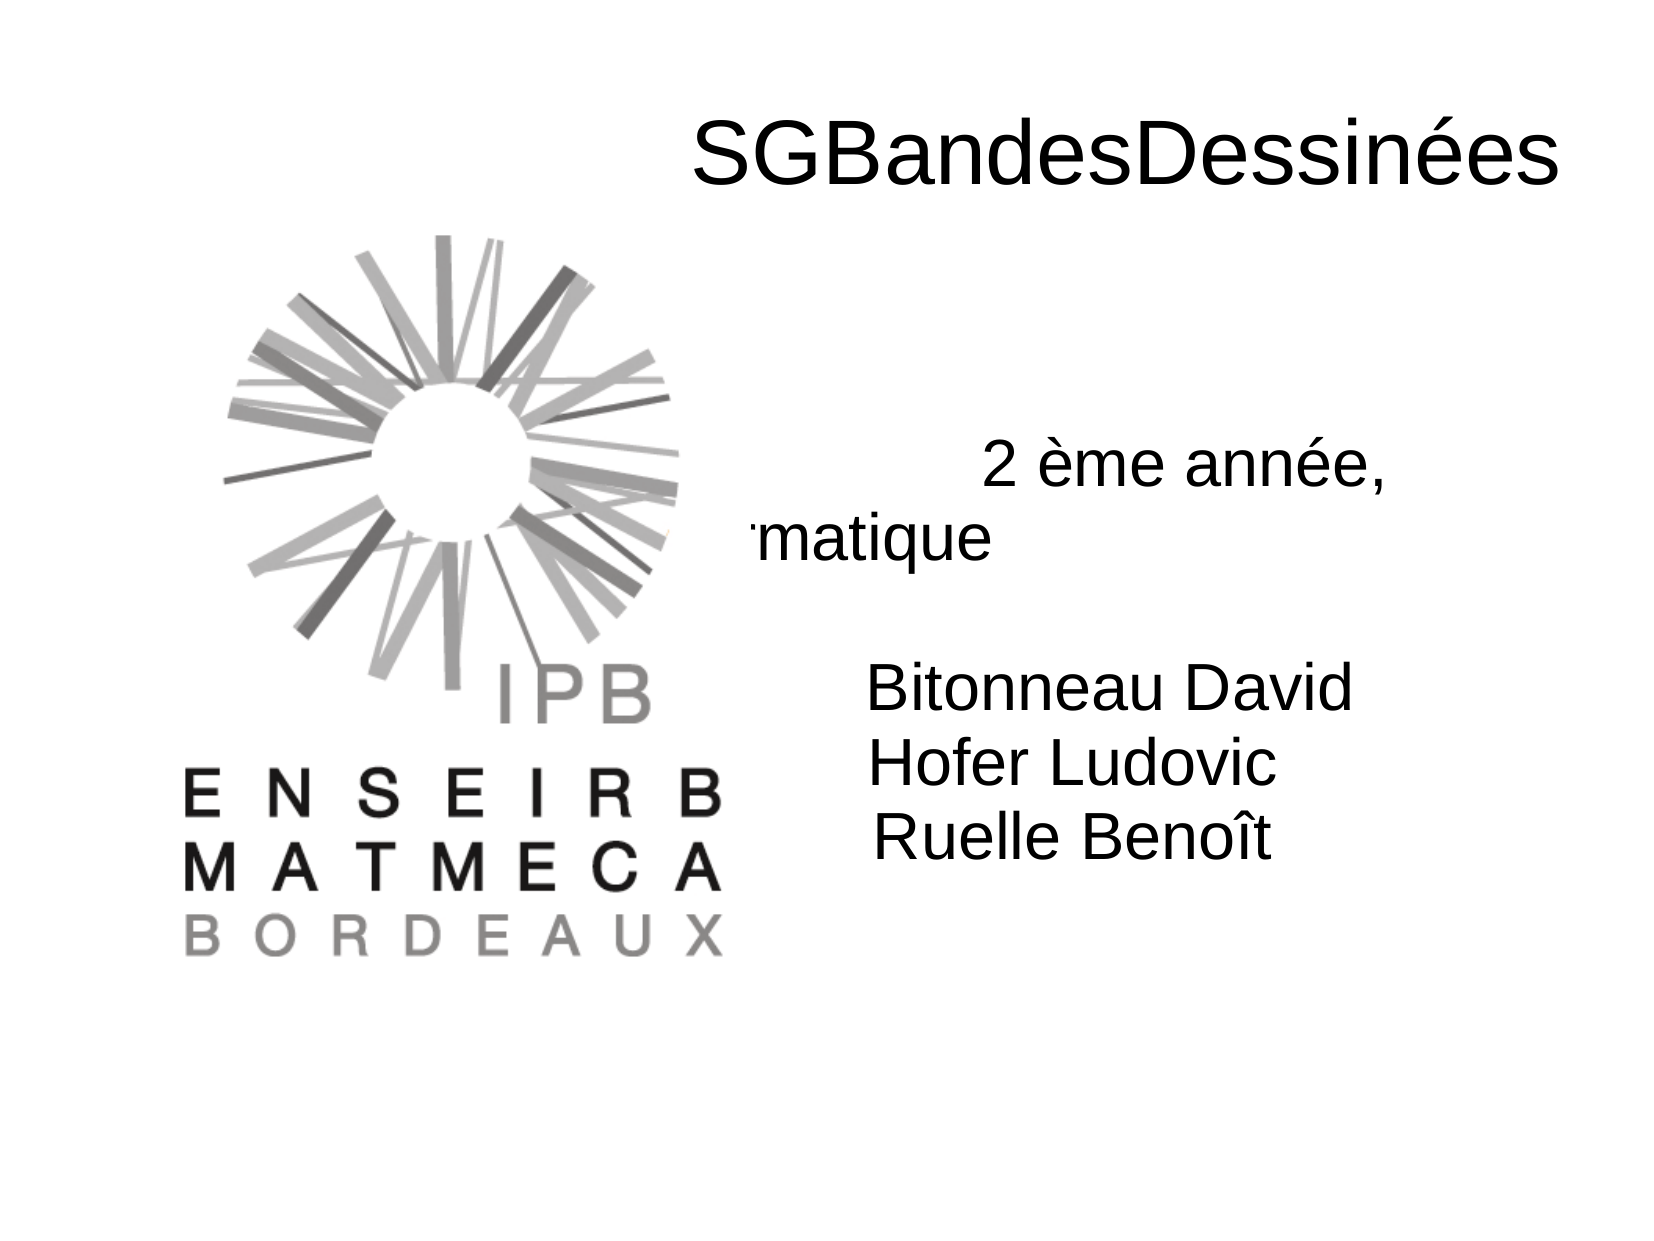

# SGBandesDessinées
										2 ème année, informatique
								Bitonneau David
							Hofer Ludovic
							Ruelle Benoît